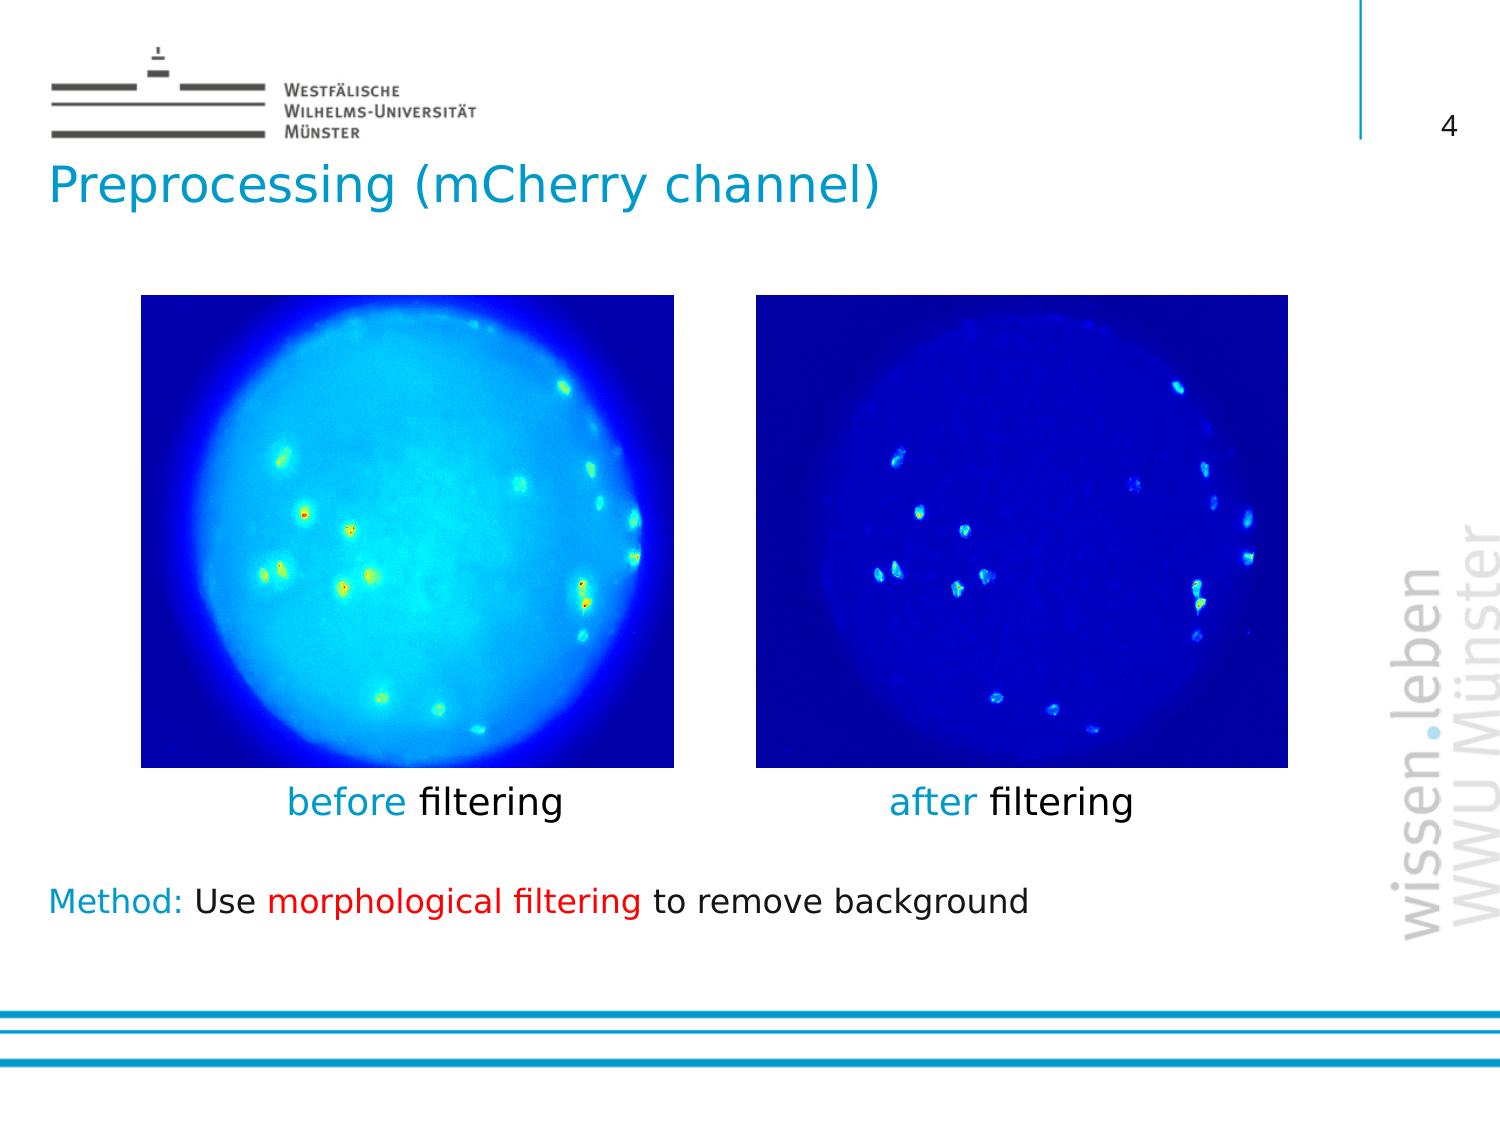

# Preprocessing (mCherry channel)
Method: Use morphological filtering to remove background
before filtering
after filtering